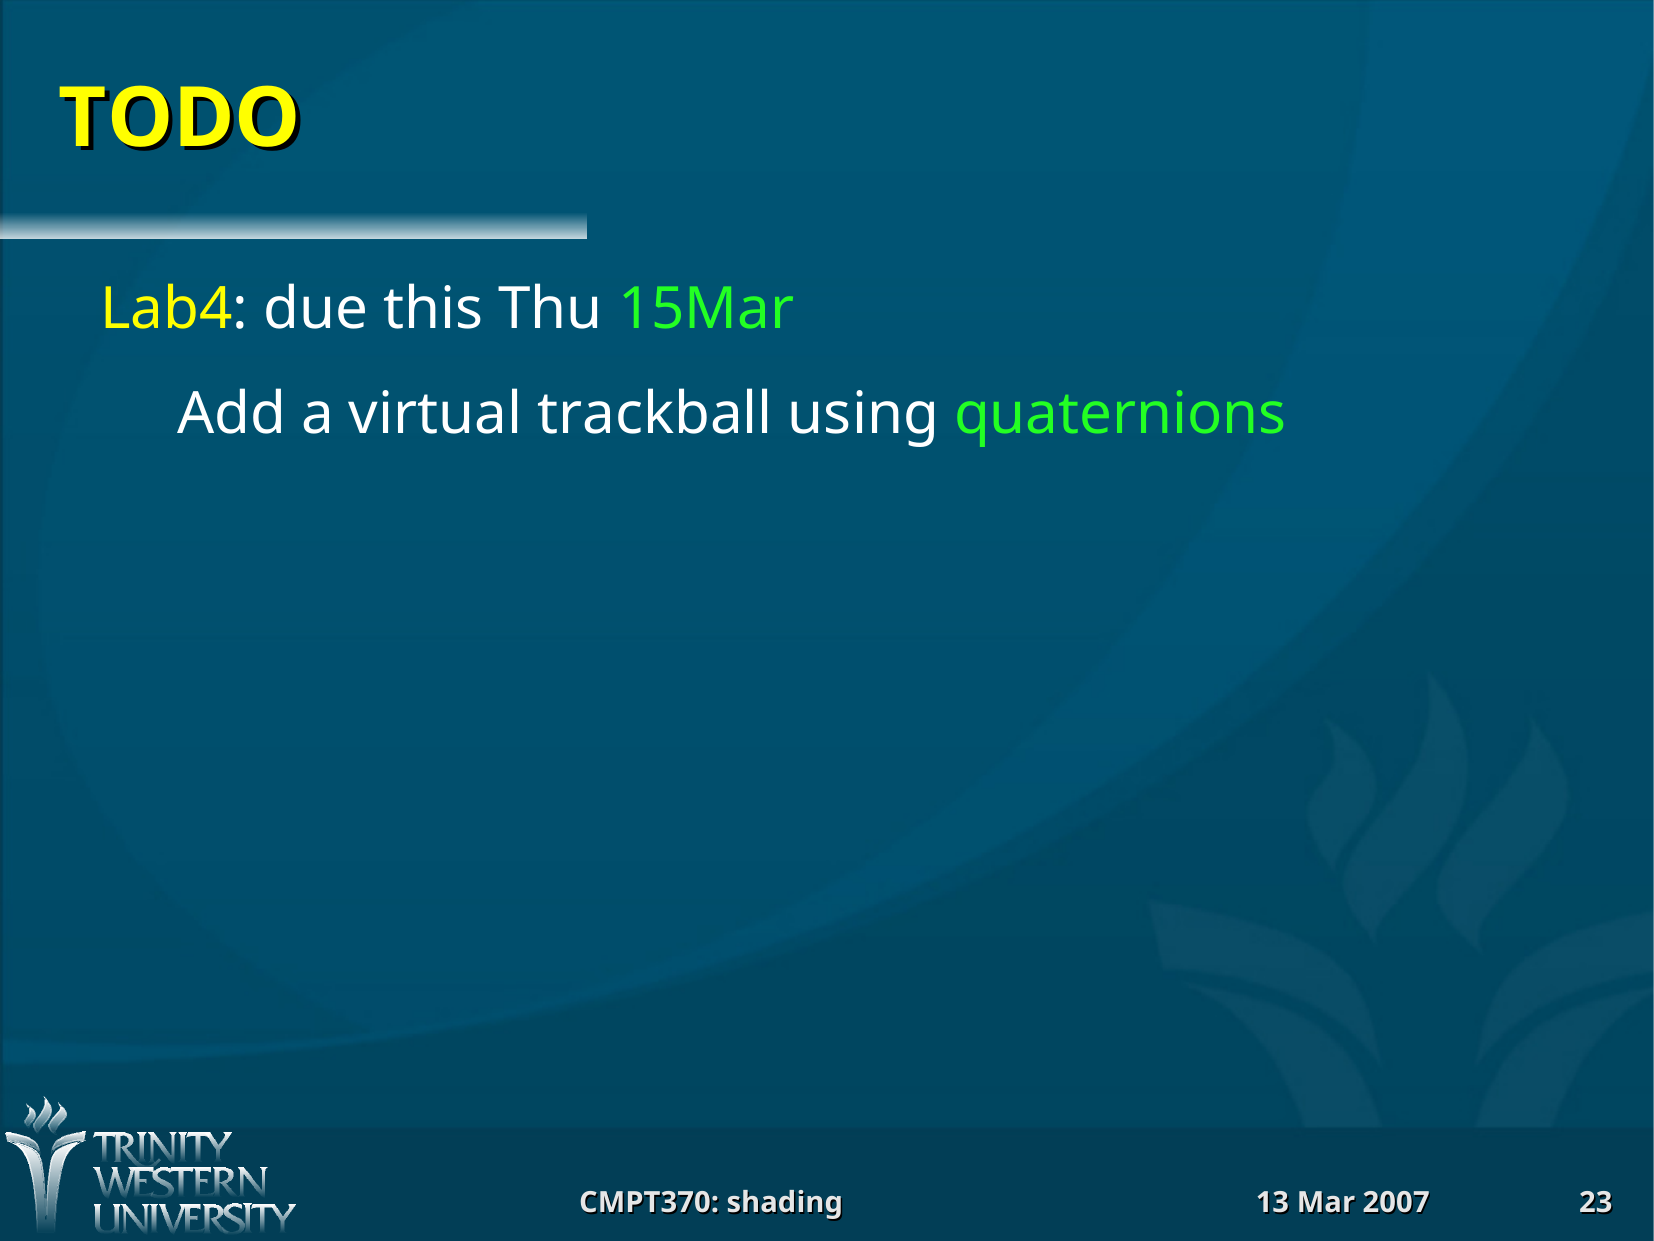

# TODO
Lab4: due this Thu 15Mar
Add a virtual trackball using quaternions
CMPT370: shading
13 Mar 2007
23